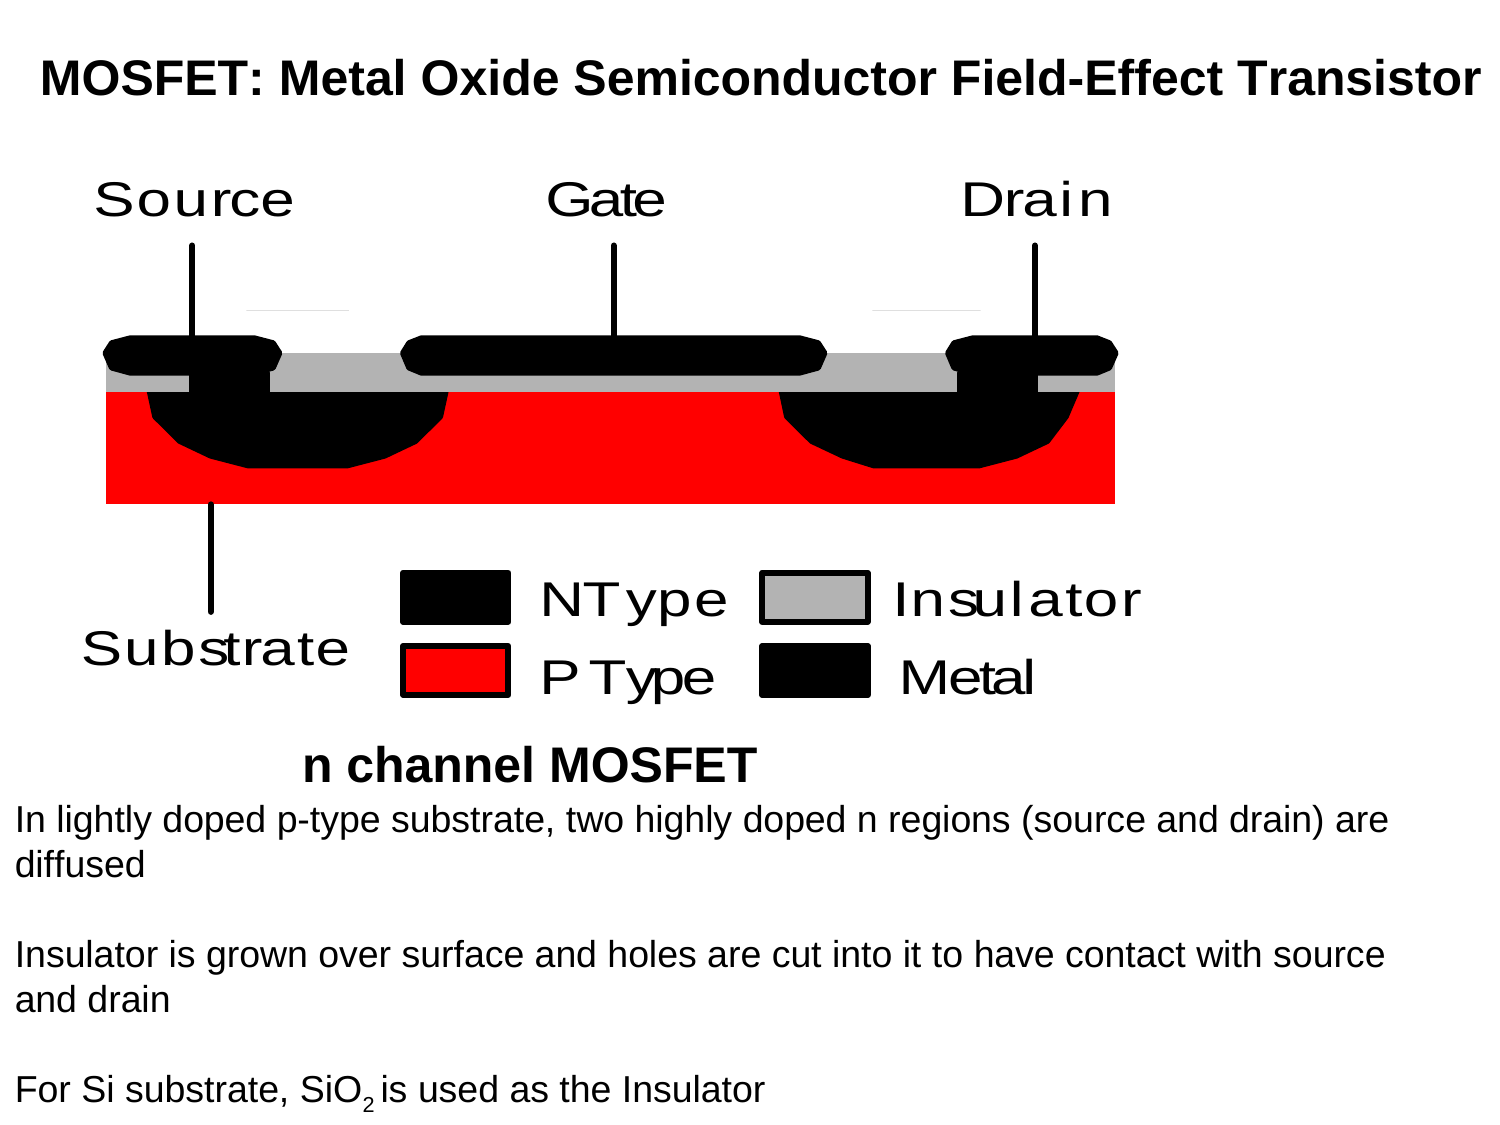

MOSFET: Metal Oxide Semiconductor Field-Effect Transistor
n channel MOSFET
In lightly doped p-type substrate, two highly doped n regions (source and drain) are diffused
Insulator is grown over surface and holes are cut into it to have contact with source and drain
For Si substrate, SiO2 is used as the Insulator